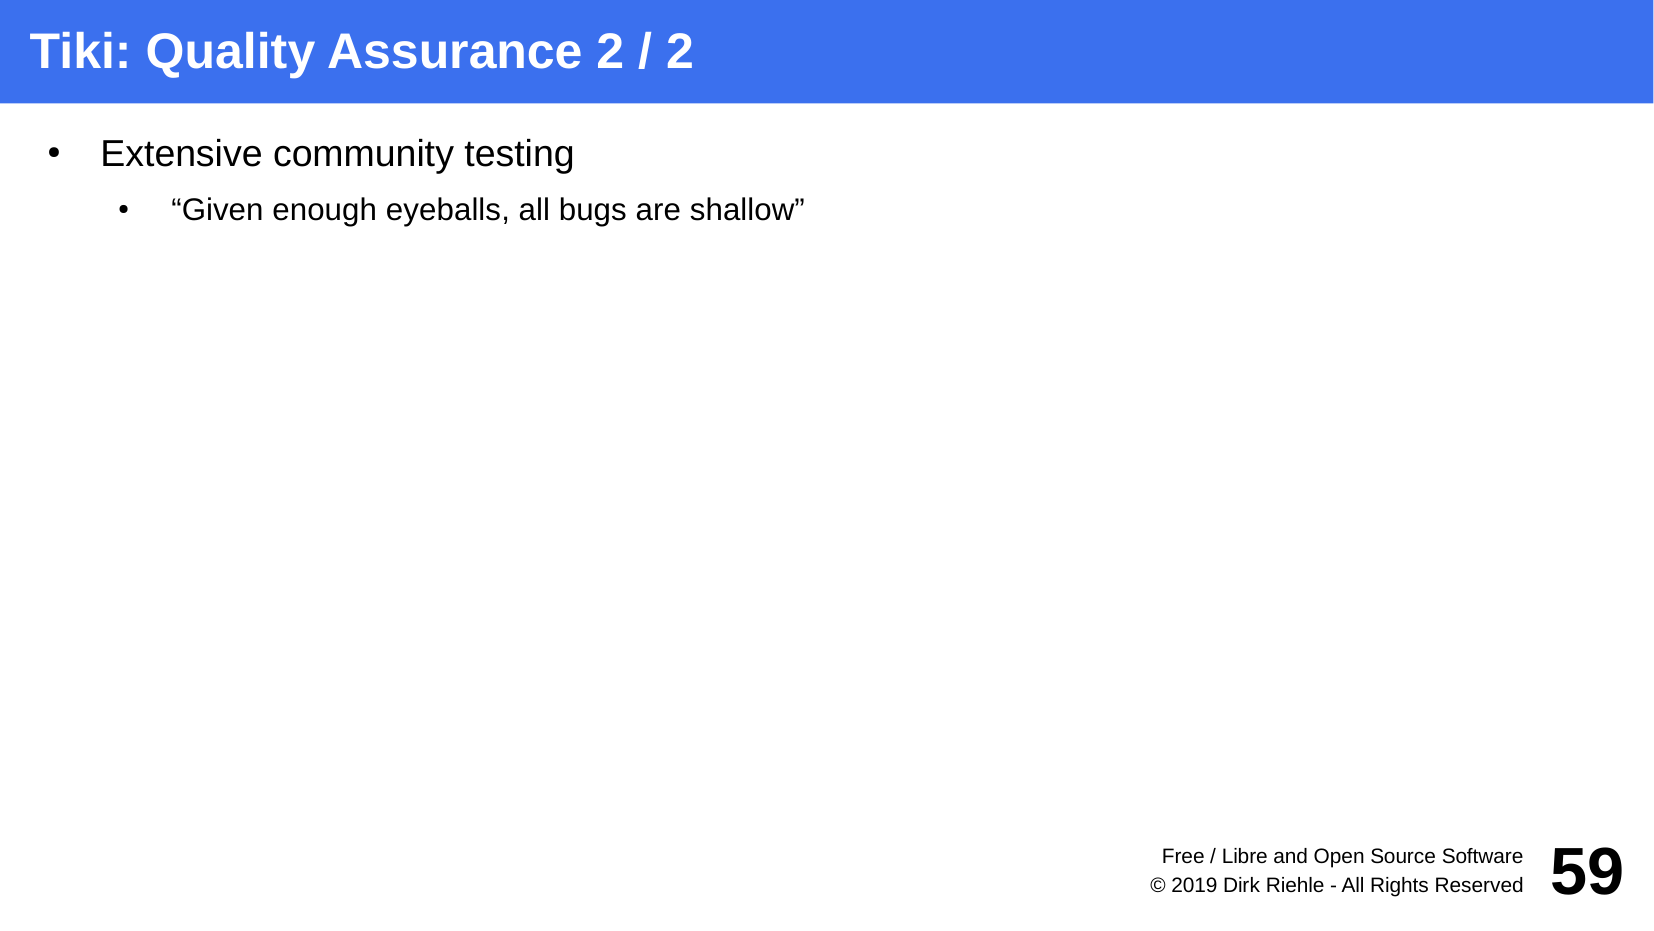

# Tiki: Quality Assurance 2 / 2
Extensive community testing
“Given enough eyeballs, all bugs are shallow”
Free / Libre and Open Source Software
59
© 2019 Dirk Riehle - All Rights Reserved